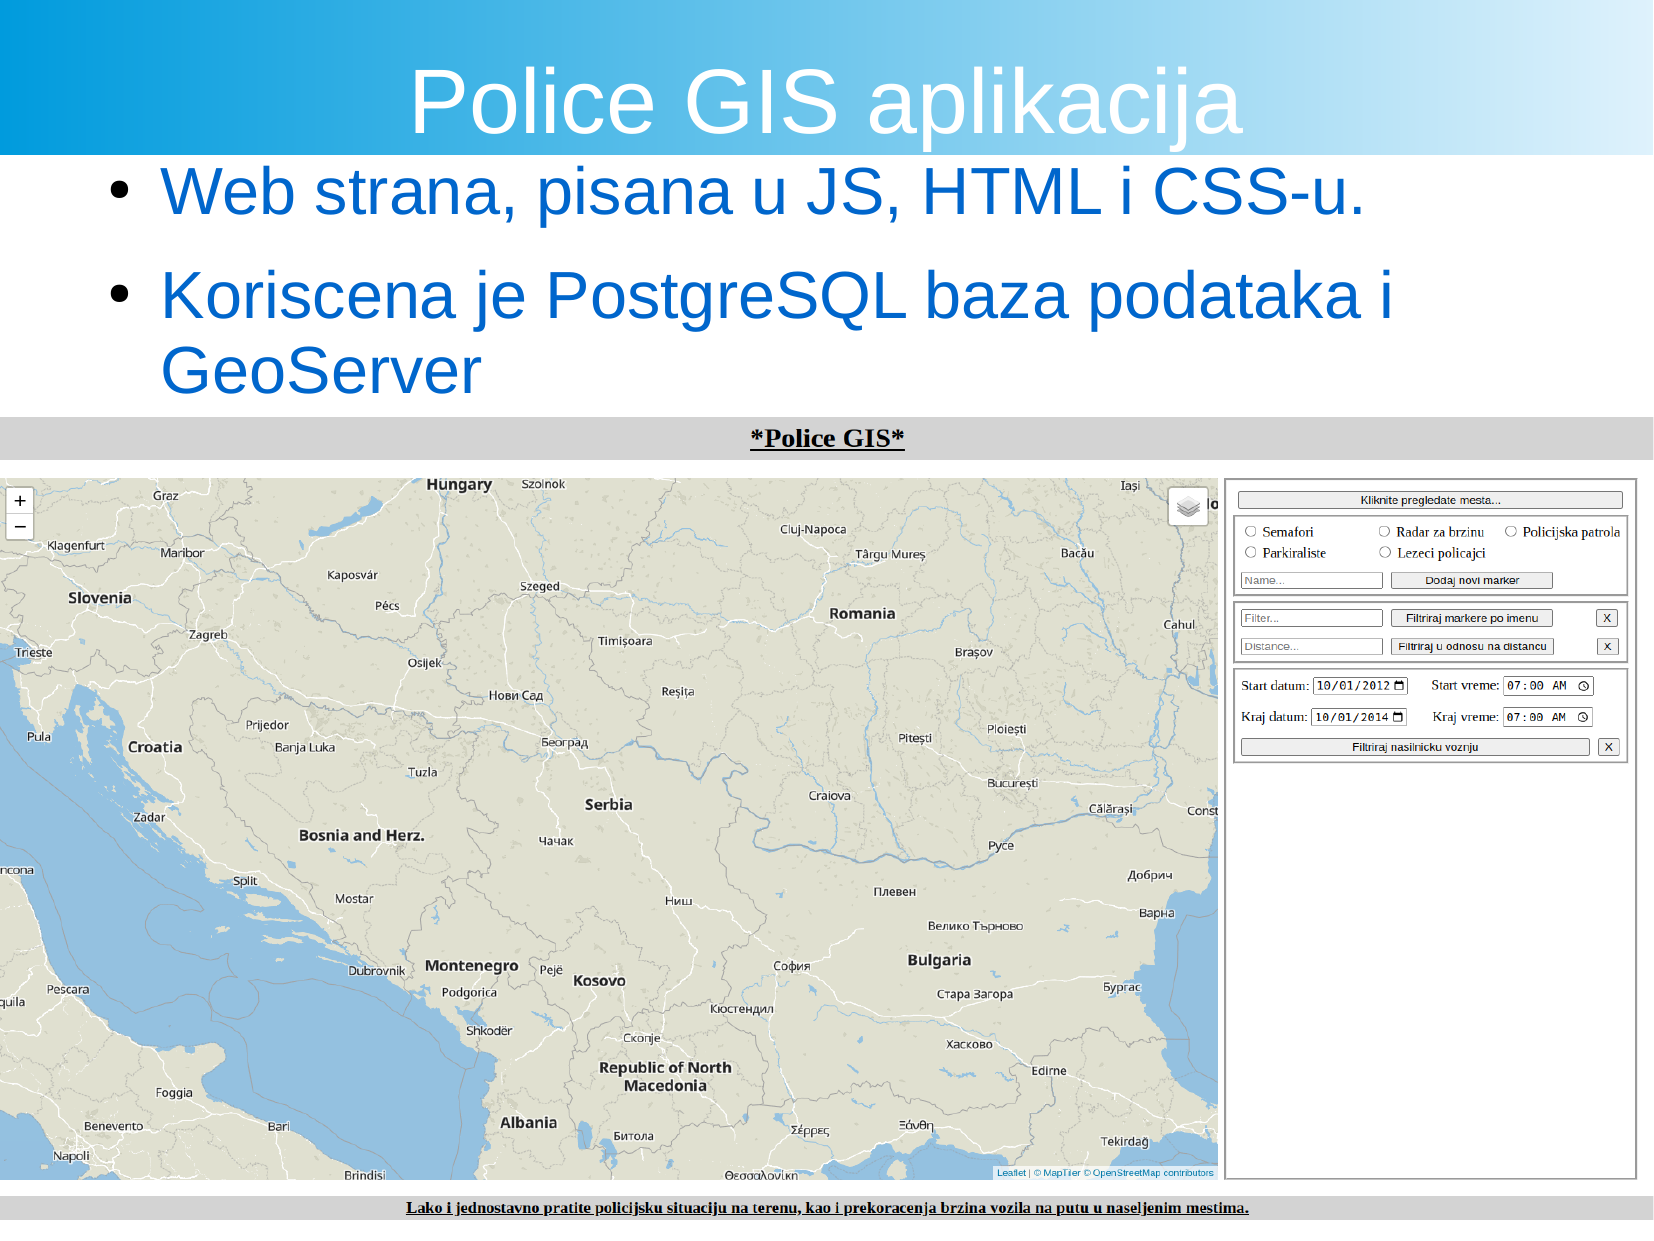

# Police GIS aplikacija
Web strana, pisana u JS, HTML i CSS-u.
Koriscena je PostgreSQL baza podataka i GeoServer